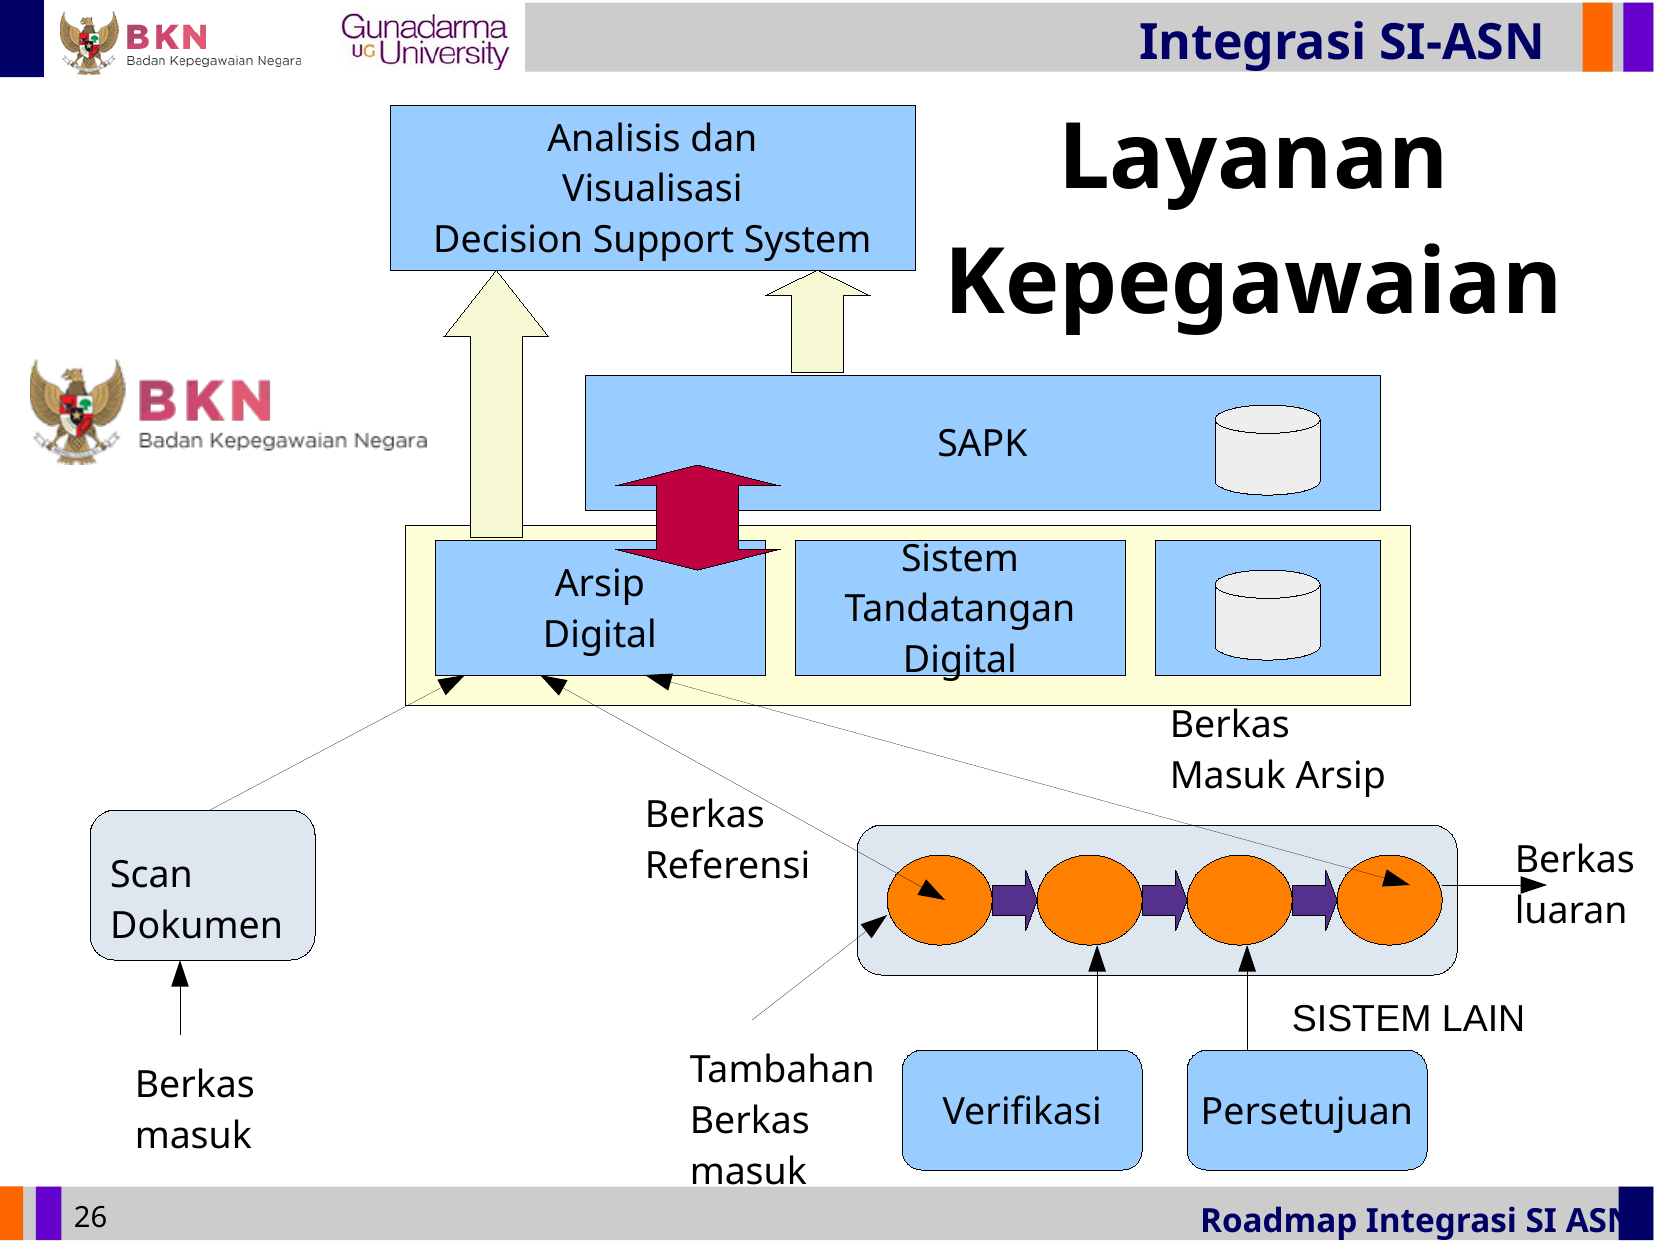

Perhitungan Angka Kredit
Berbasis workflow
# Layanan Kepegawaian
Analisis dan
Visualisasi
Decision Support System
SAPK
Arsip
Digital
Sistem
Tandatangan
Digital
Berkas
Masuk Arsip
Berkas
Referensi
Berkas
luaran
Scan
Dokumen
SISTEM LAIN
Tambahan
Berkas
masuk
Berkas
masuk
Verifikasi
Persetujuan